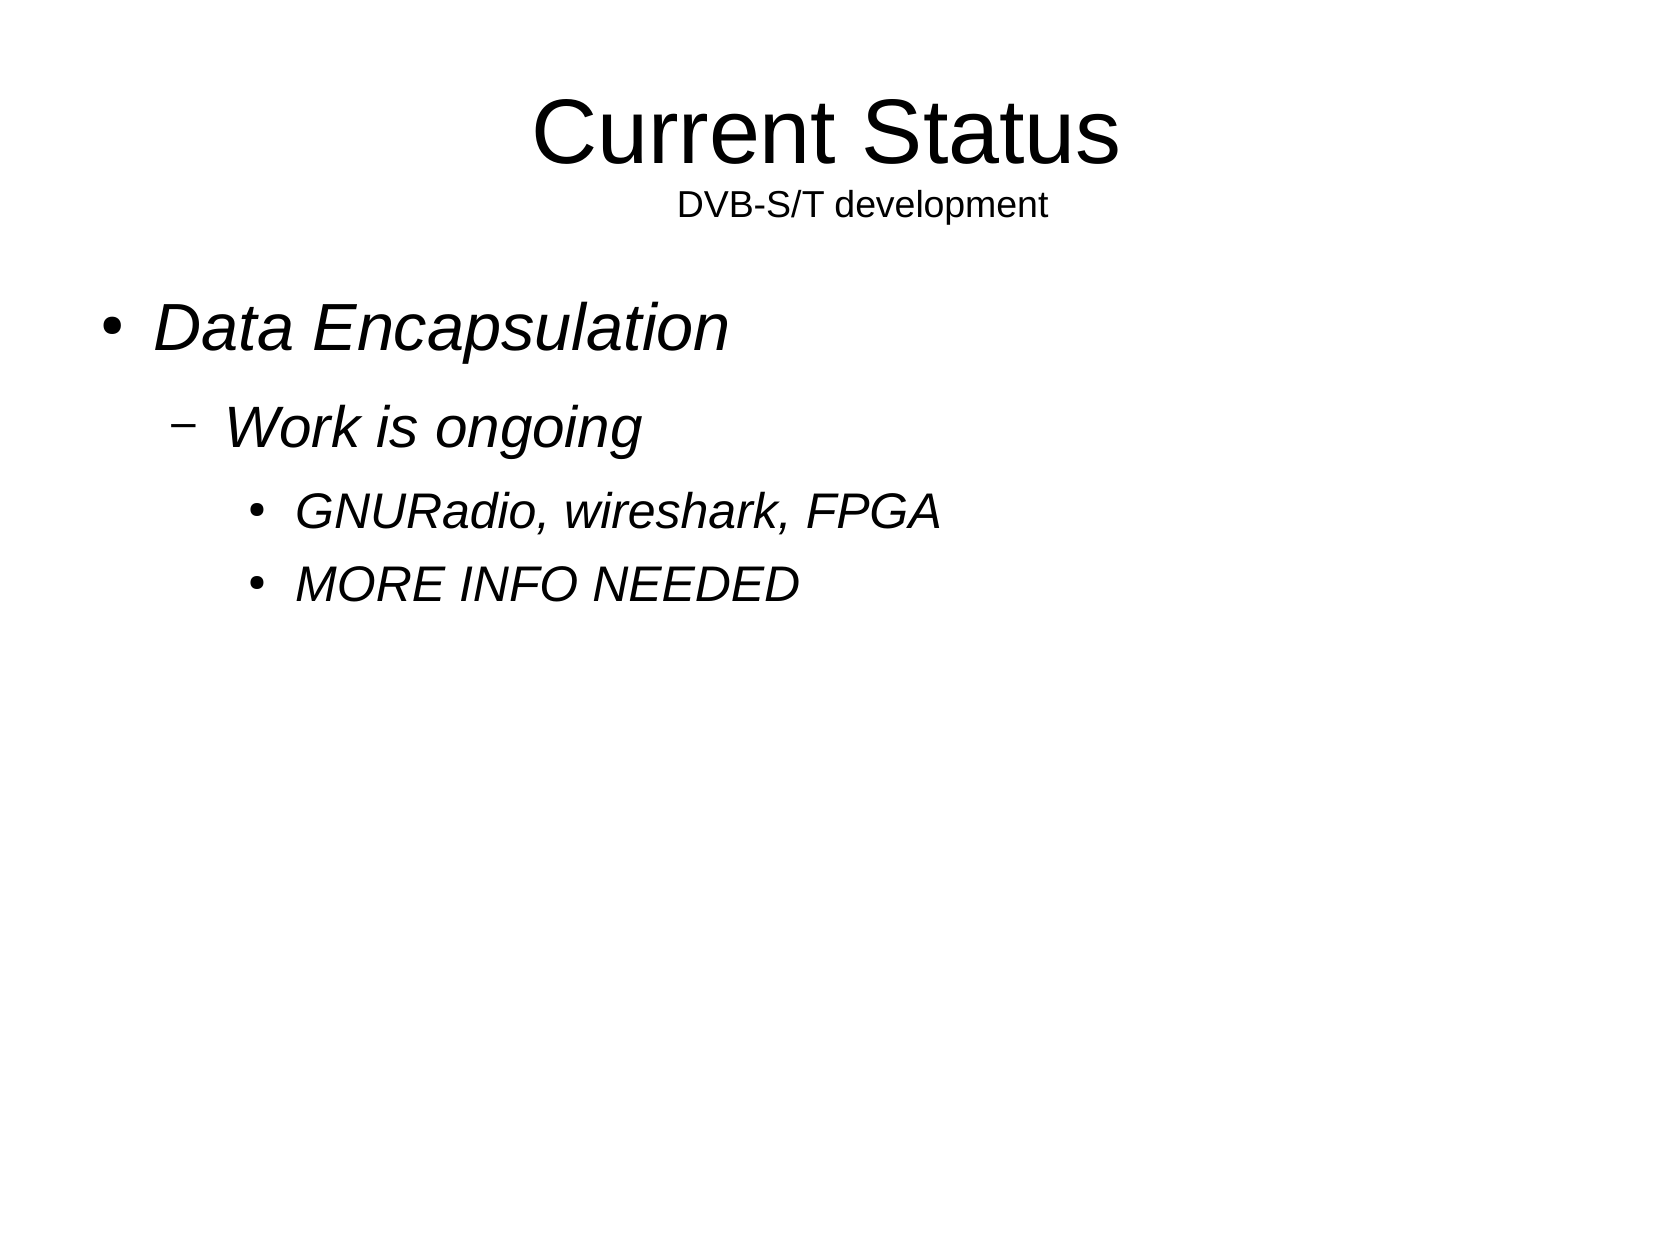

# Current Status DVB-S/T development
Data Encapsulation
Work is ongoing
GNURadio, wireshark, FPGA
MORE INFO NEEDED